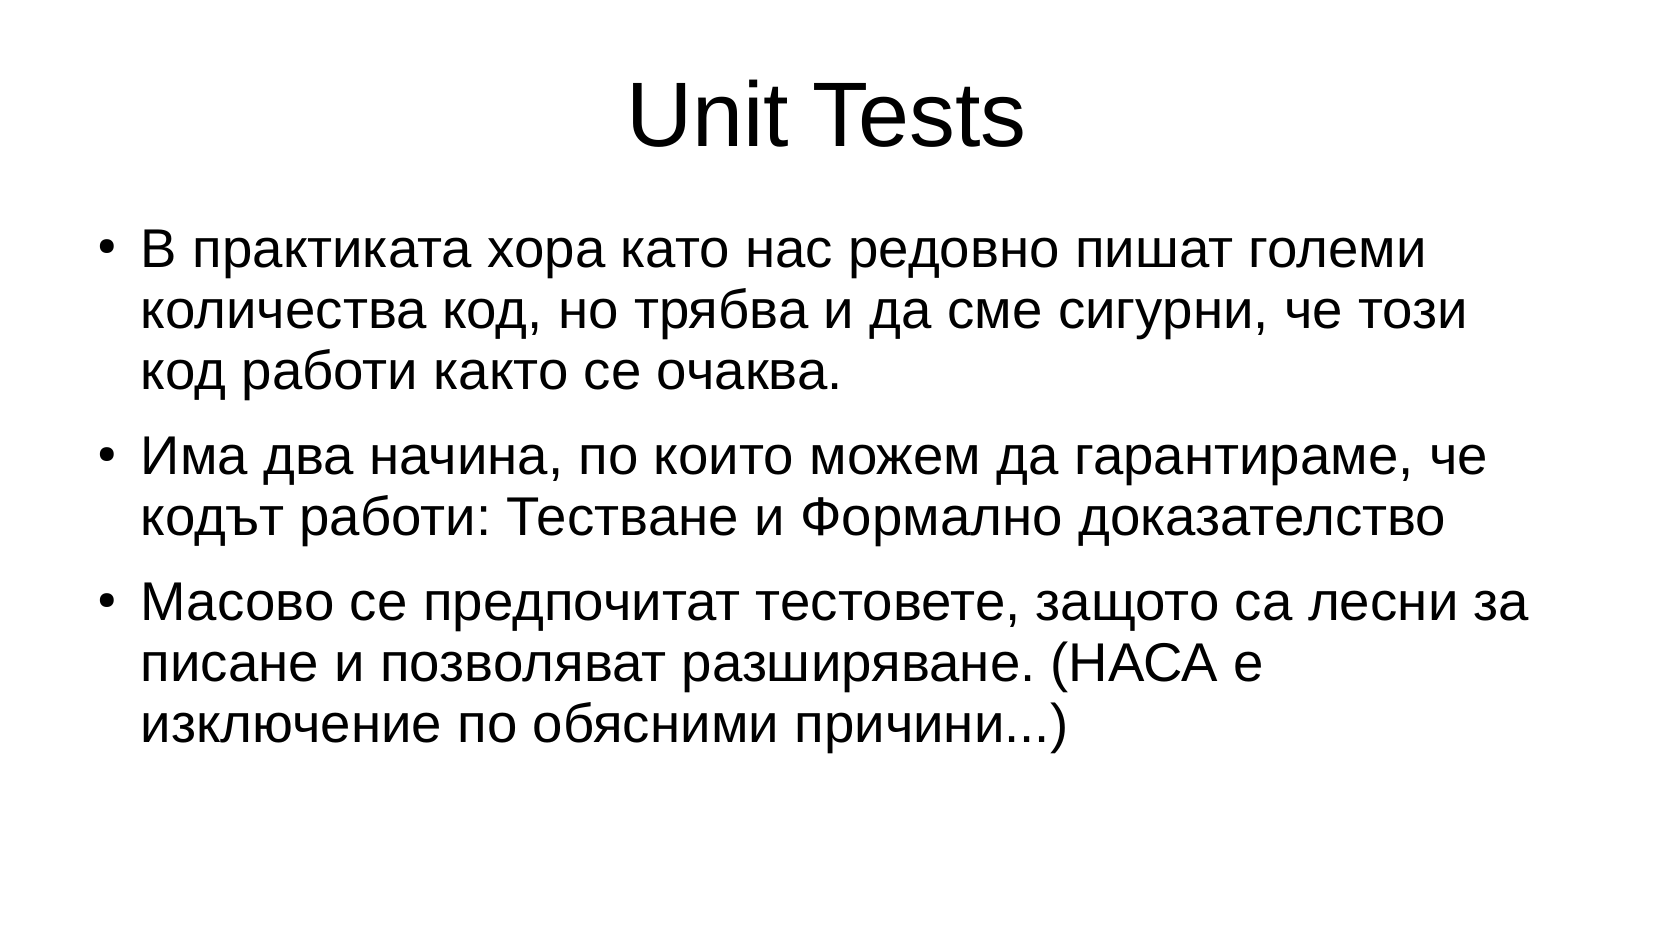

# Unit Tests
В практиката хора като нас редовно пишат големи количества код, но трябва и да сме сигурни, че този код работи както се очаква.
Има два начина, по които можем да гарантираме, че кодът работи: Тестване и Формално доказателство
Масово се предпочитат тестовете, защото са лесни за писане и позволяват разширяване. (НАСА е изключение по обясними причини...)